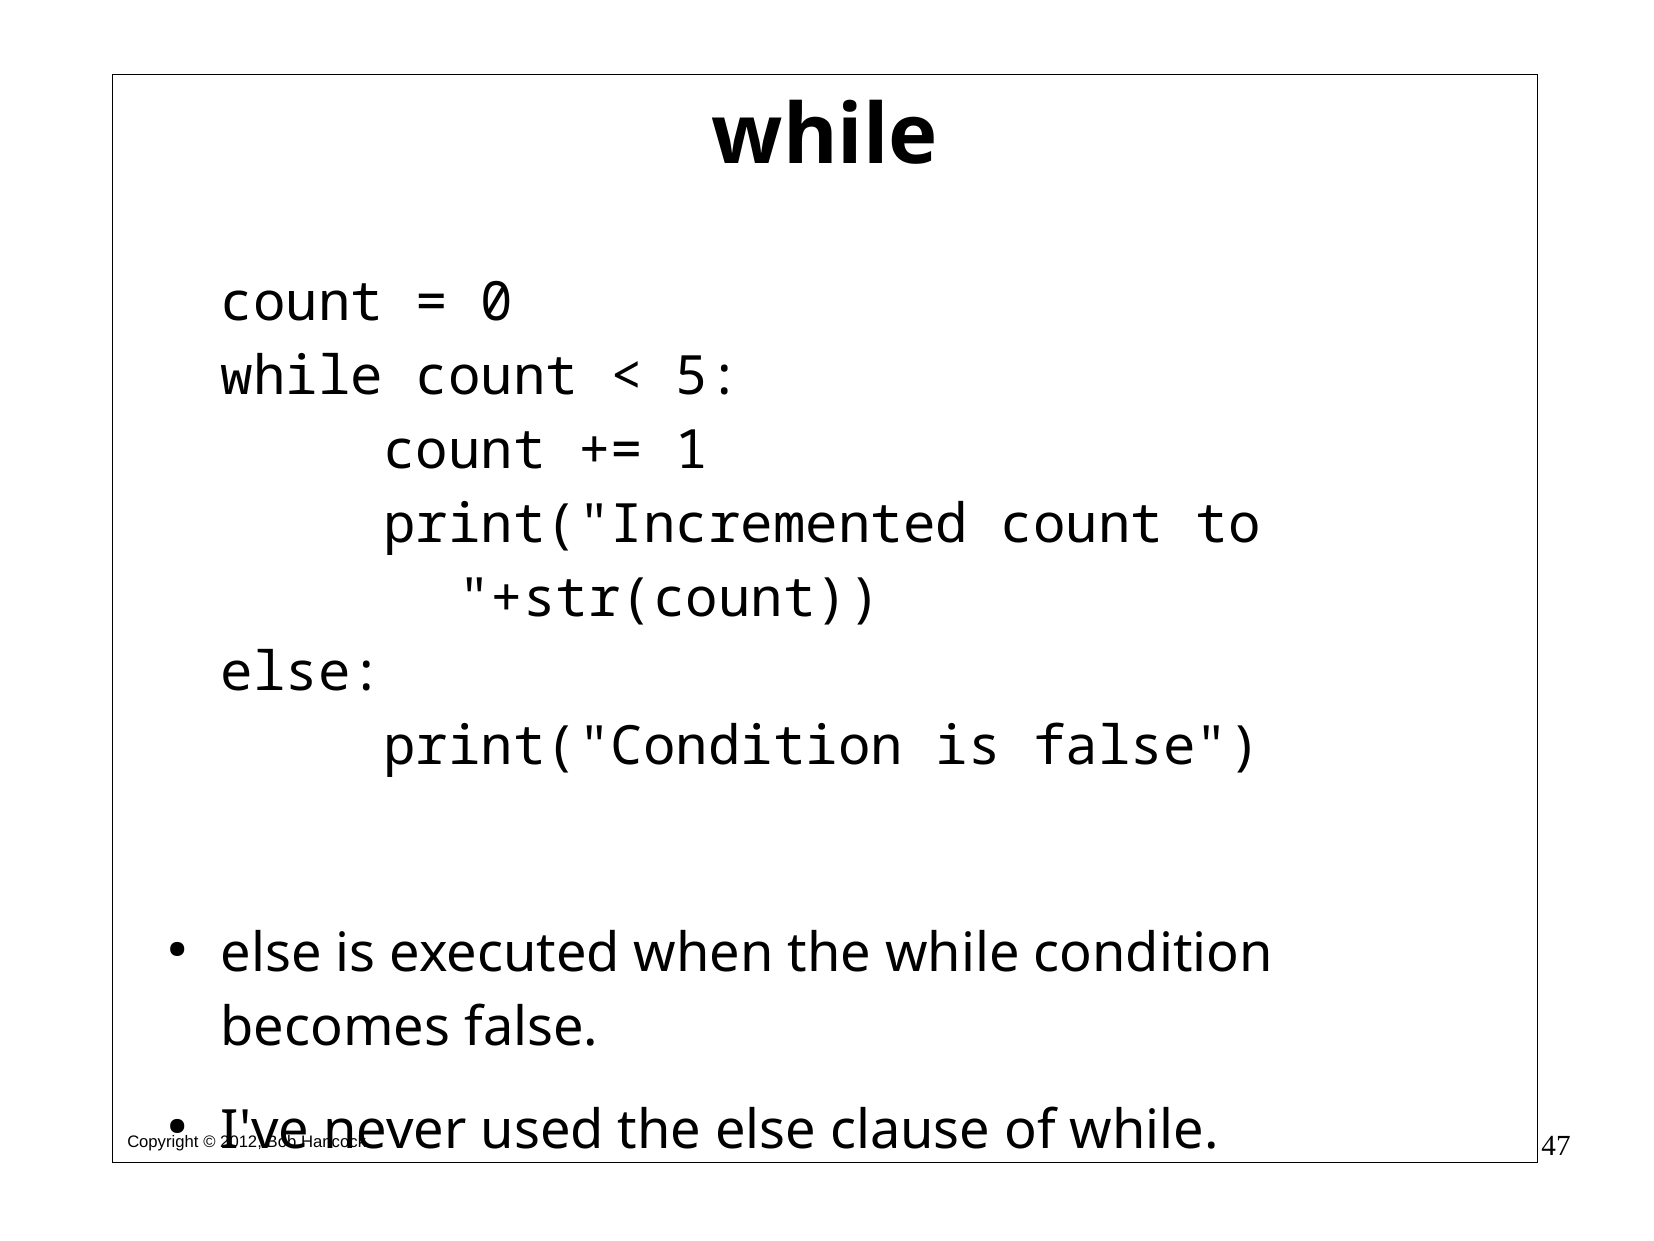

# while
count = 0
while count < 5:
 count += 1
 print("Incremented count to
 	 "+str(count))
else:
 print("Condition is false")
else is executed when the while condition becomes false.
I've never used the else clause of while.
Copyright © 2012, Bob Hancock
47